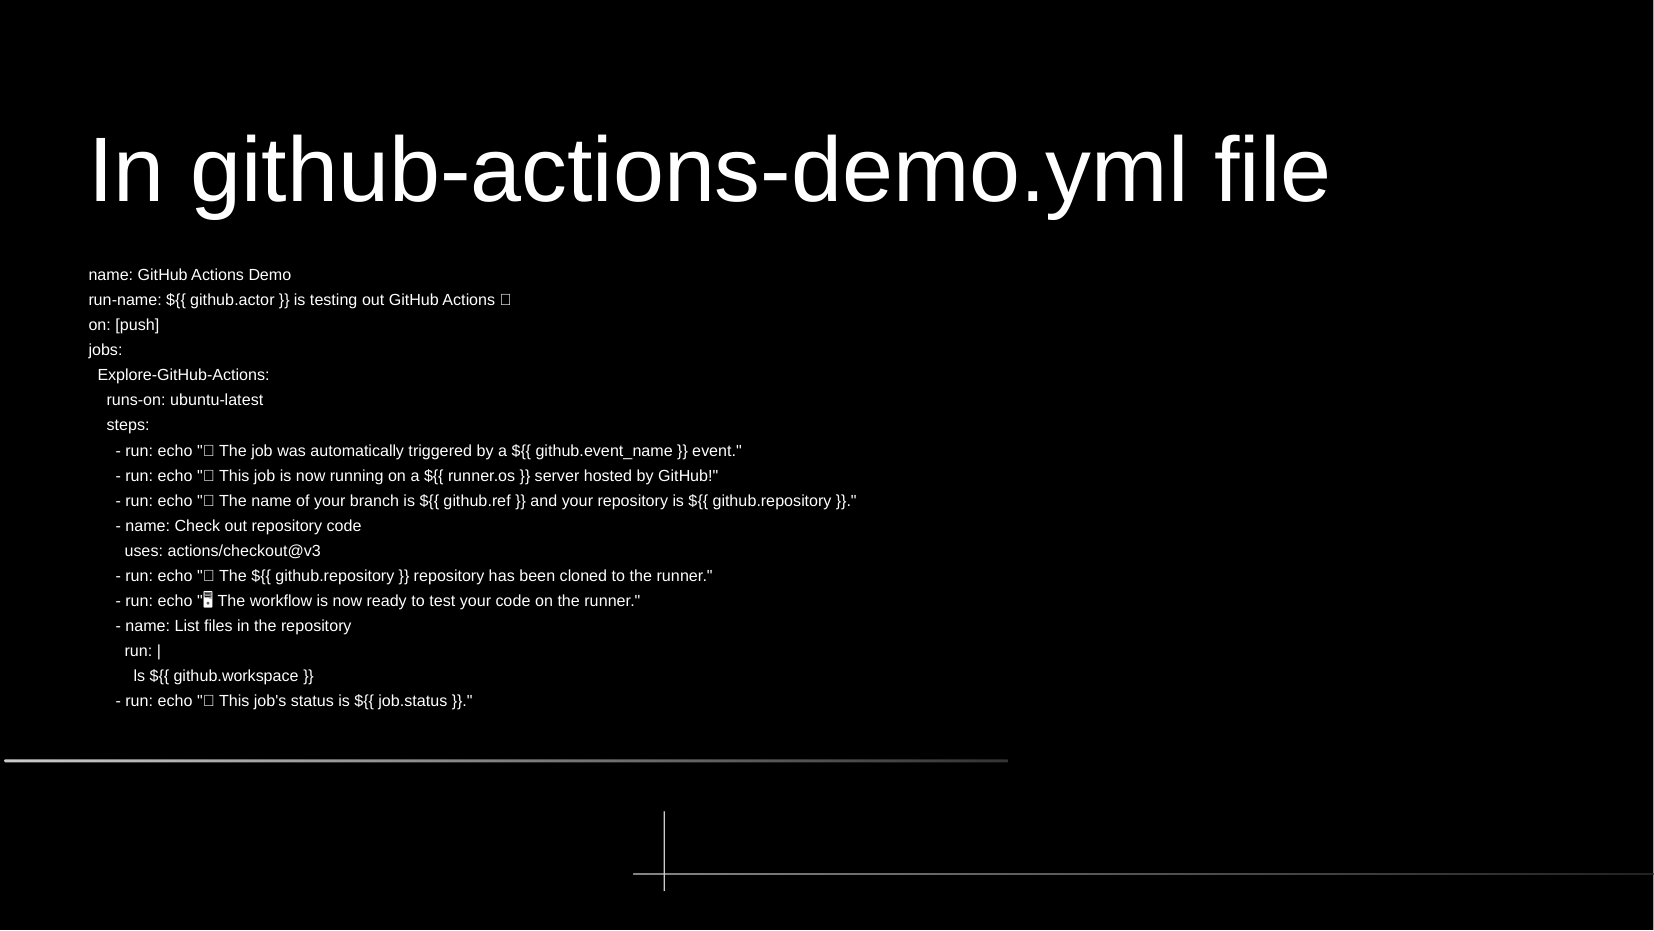

# In github-actions-demo.yml file
name: GitHub Actions Demo
run-name: ${{ github.actor }} is testing out GitHub Actions 🚀
on: [push]
jobs:
 Explore-GitHub-Actions:
 runs-on: ubuntu-latest
 steps:
 - run: echo "🎉 The job was automatically triggered by a ${{ github.event_name }} event."
 - run: echo "🐧 This job is now running on a ${{ runner.os }} server hosted by GitHub!"
 - run: echo "🔎 The name of your branch is ${{ github.ref }} and your repository is ${{ github.repository }}."
 - name: Check out repository code
 uses: actions/checkout@v3
 - run: echo "💡 The ${{ github.repository }} repository has been cloned to the runner."
 - run: echo "🖥️ The workflow is now ready to test your code on the runner."
 - name: List files in the repository
 run: |
 ls ${{ github.workspace }}
 - run: echo "🍏 This job's status is ${{ job.status }}."